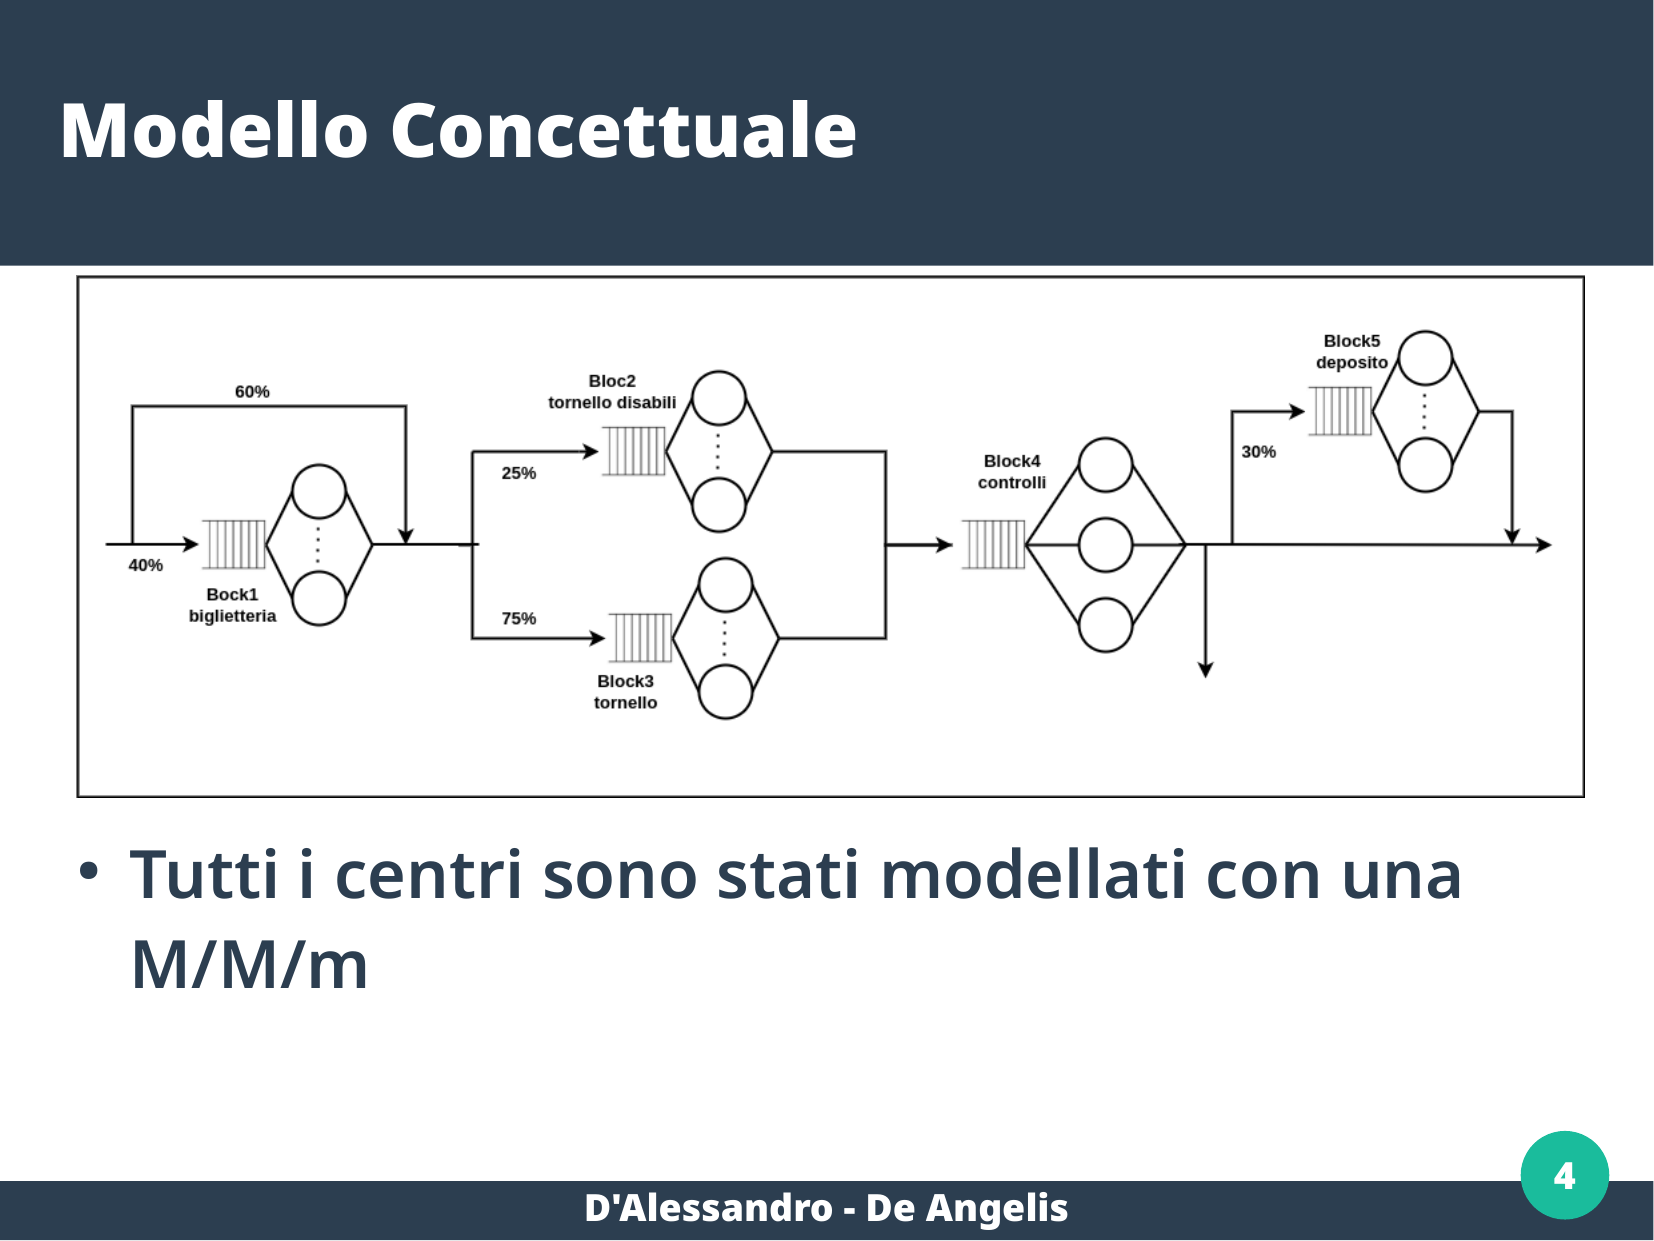

# Modello Concettuale
Tutti i centri sono stati modellati con una M/M/m
4
D'Alessandro - De Angelis